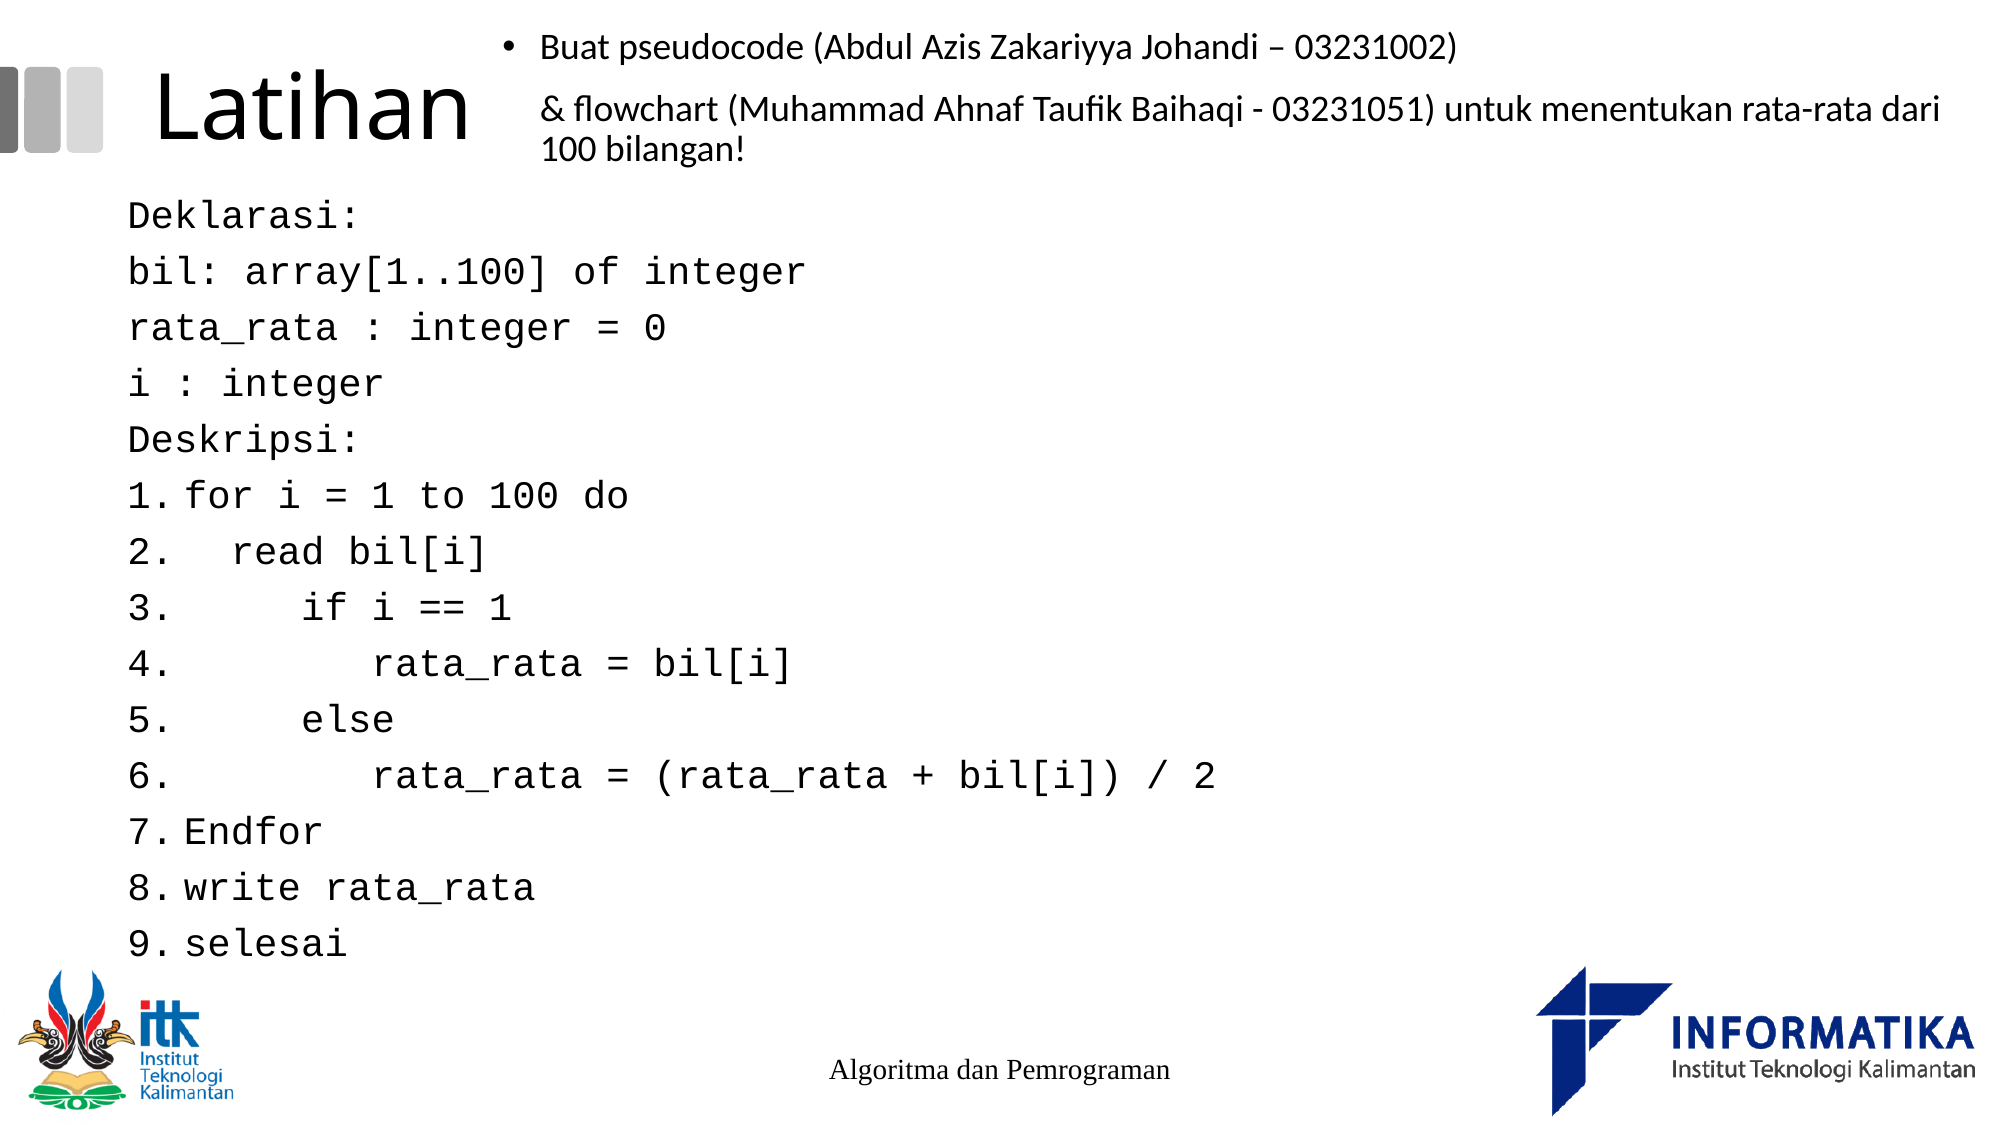

# Latihan
Buat pseudocode (Abdul Azis Zakariyya Johandi – 03231002)
& flowchart (Muhammad Ahnaf Taufik Baihaqi - 03231051) untuk menentukan rata-rata dari 100 bilangan!
Deklarasi:
bil: array[1..100] of integer
rata_rata : integer = 0
i : integer
Deskripsi:
for i = 1 to 100 do
 read bil[i]
 if i == 1
 rata_rata = bil[i]
 else
 rata_rata = (rata_rata + bil[i]) / 2
Endfor
write rata_rata
selesai
Algoritma dan Pemrograman